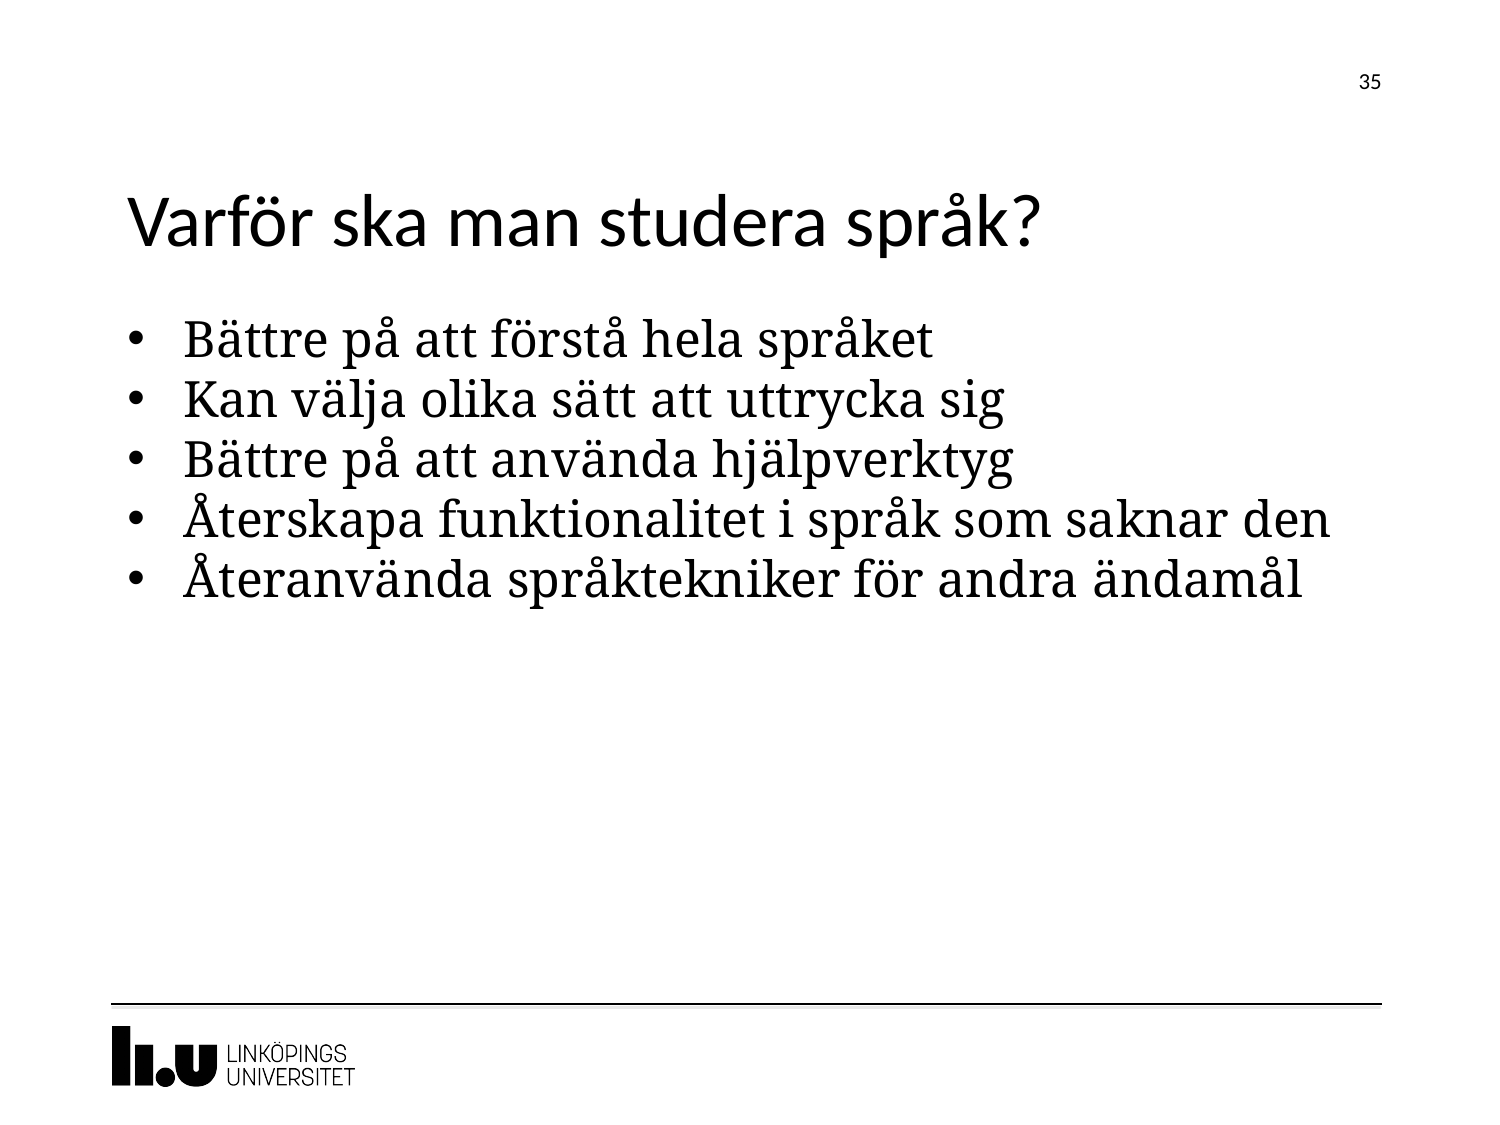

Varför ska man studera språk?
Bättre på att förstå hela språket
Kan välja olika sätt att uttrycka sig
Bättre på att använda hjälpverktyg
Återskapa funktionalitet i språk som saknar den
Återanvända språktekniker för andra ändamål